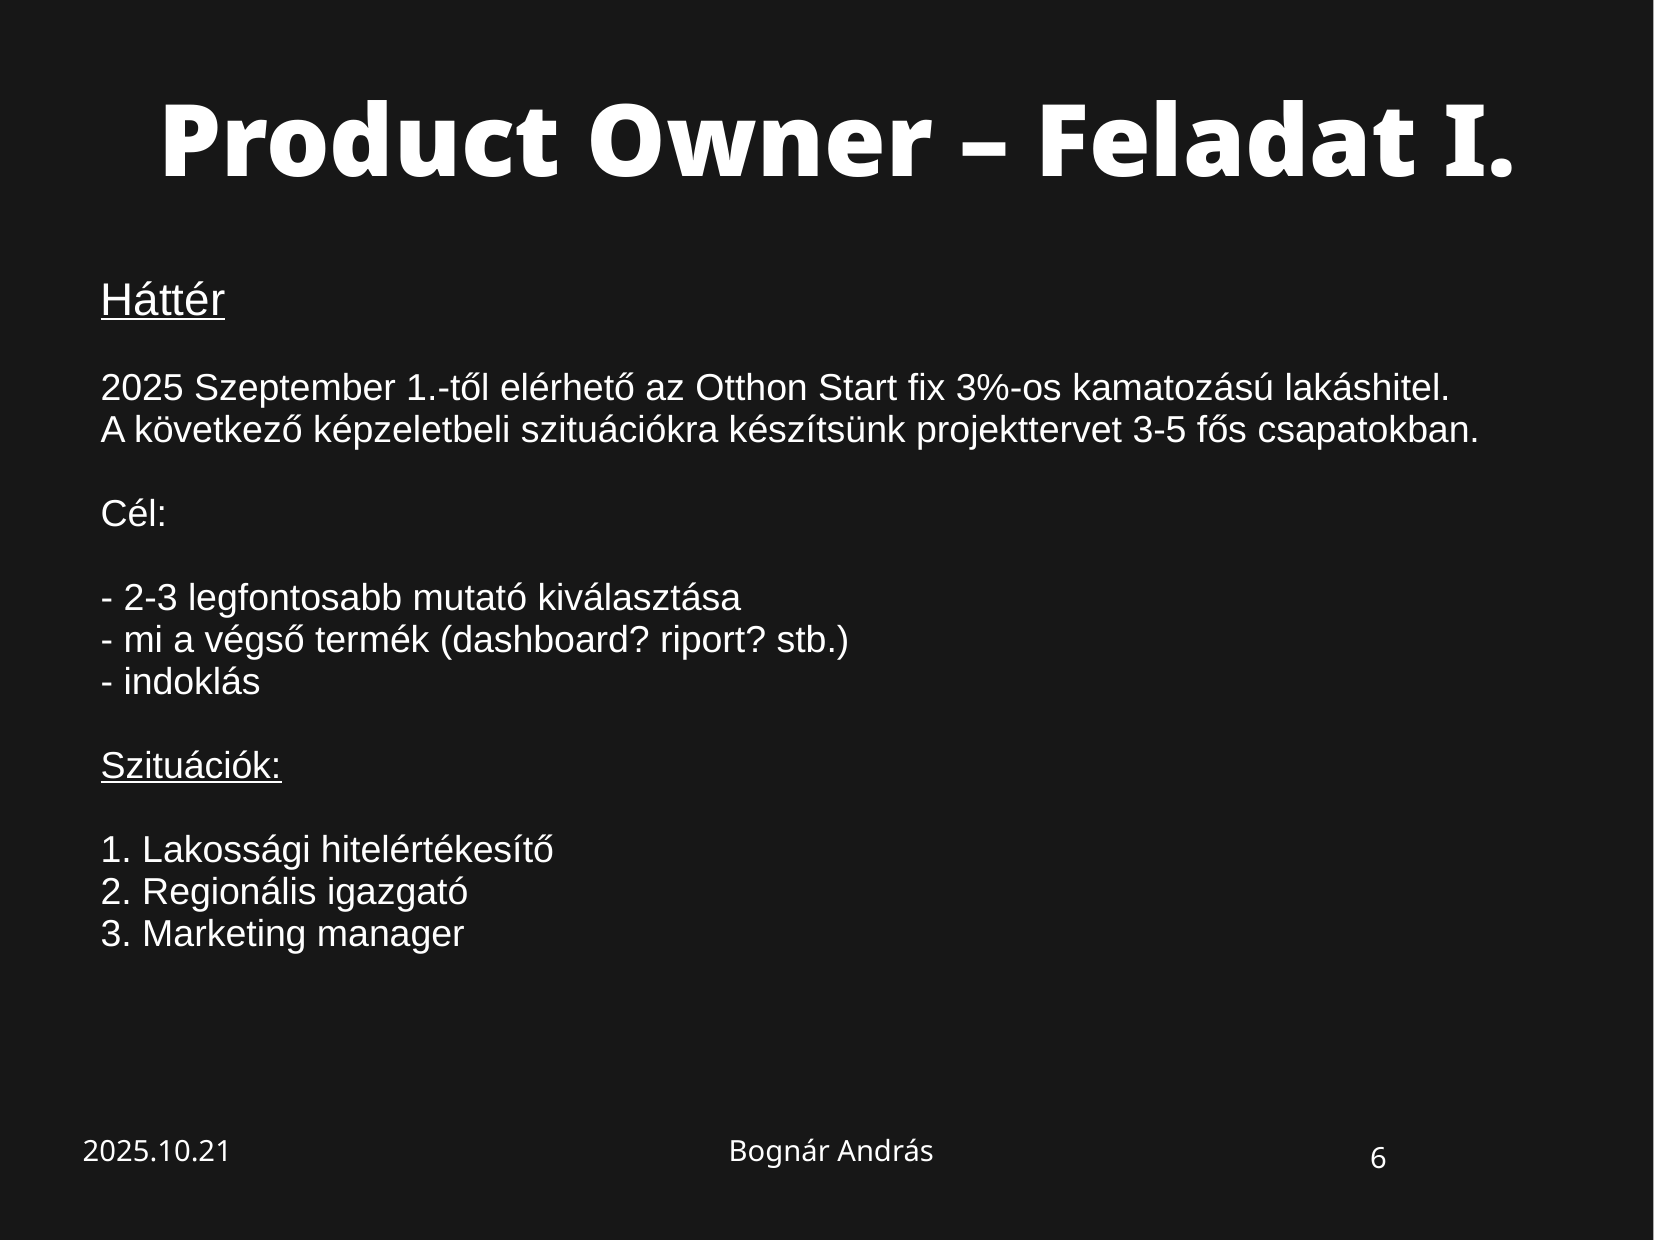

Product Owner – Feladat I.
Háttér
2025 Szeptember 1.-től elérhető az Otthon Start fix 3%-os kamatozású lakáshitel.
A következő képzeletbeli szituációkra készítsünk projekttervet 3-5 fős csapatokban.
Cél:
- 2-3 legfontosabb mutató kiválasztása
- mi a végső termék (dashboard? riport? stb.)
- indoklás
Szituációk:
1. Lakossági hitelértékesítő
2. Regionális igazgató
3. Marketing manager